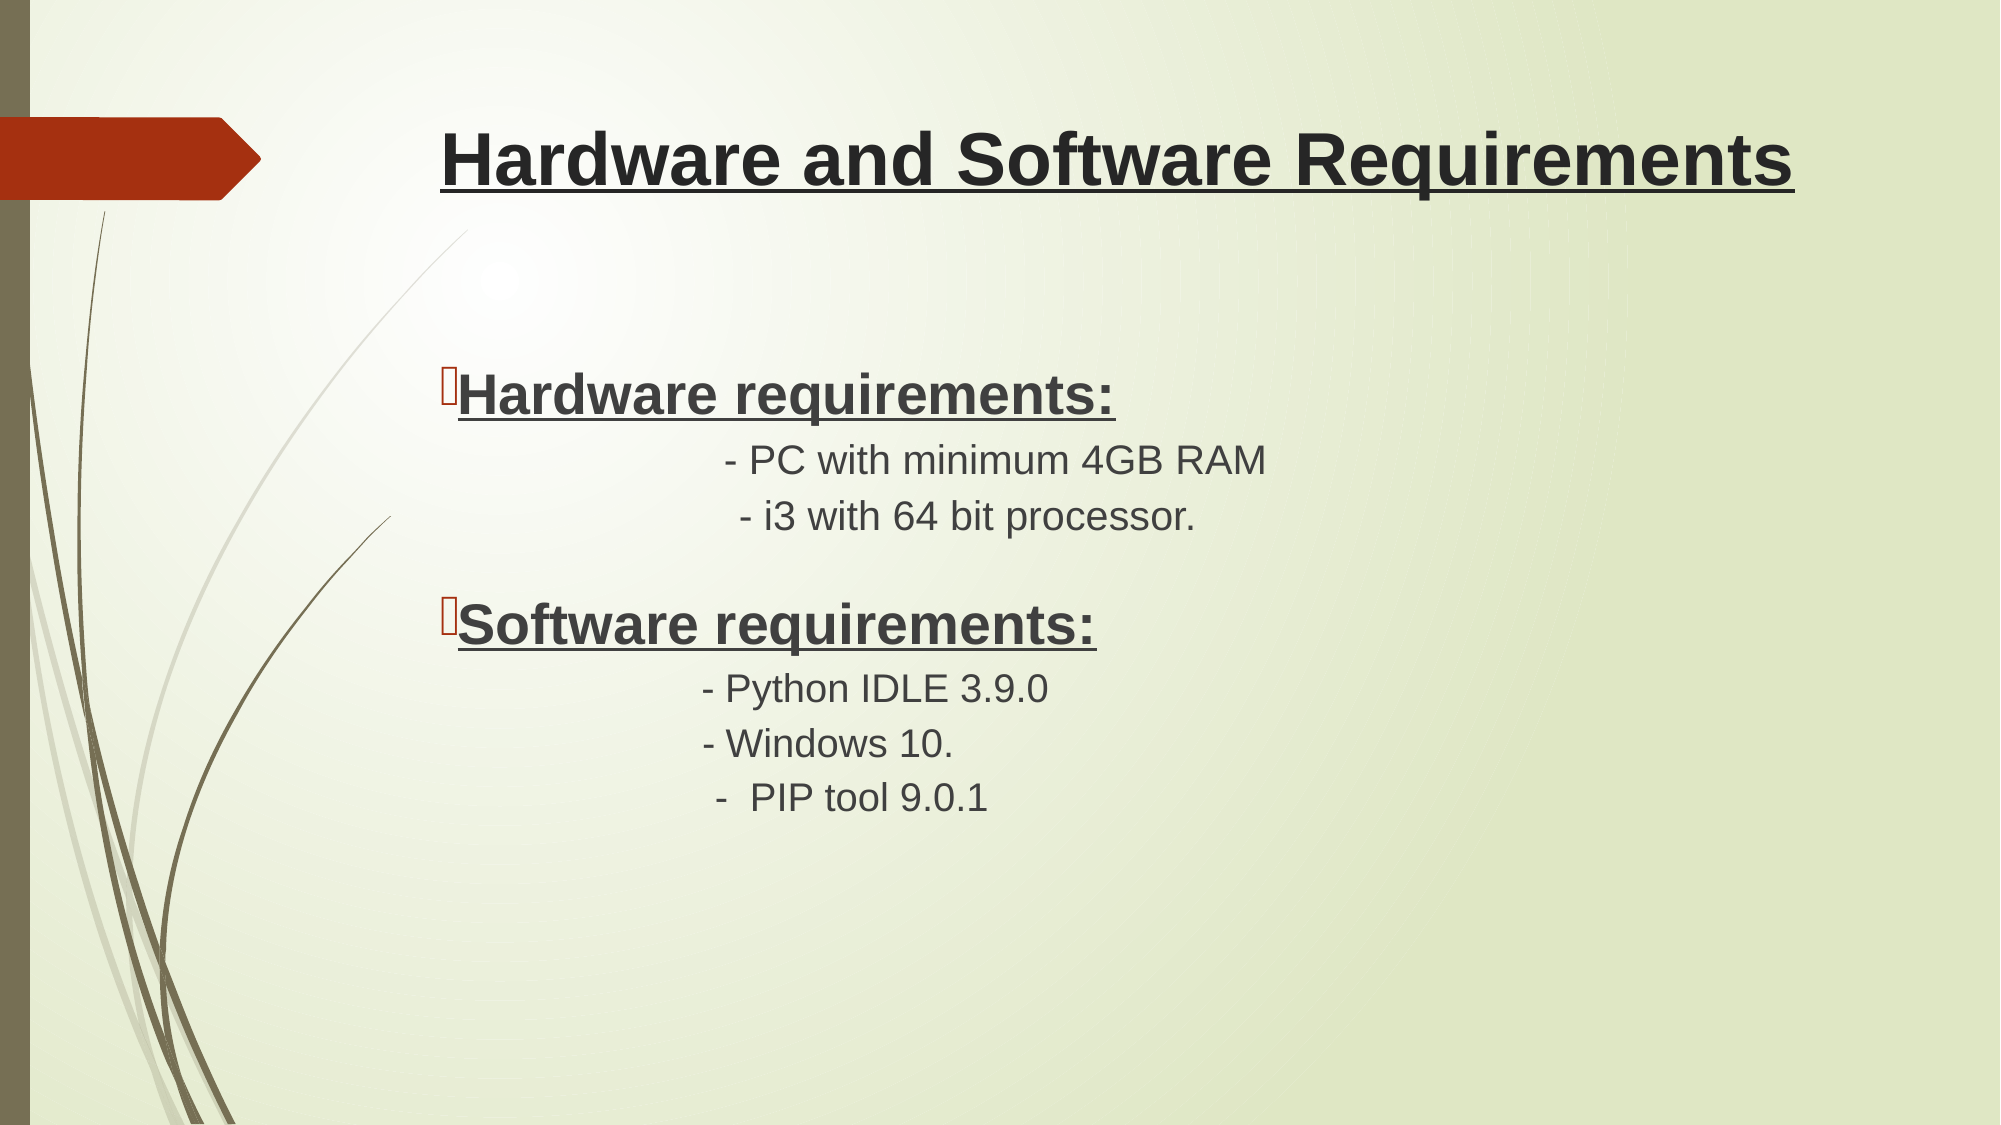

# Hardware and Software Requirements
Hardware requirements:
 - PC with minimum 4GB RAM
 - i3 with 64 bit processor.
Software requirements:
 - Python IDLE 3.9.0
 - Windows 10.
 - PIP tool 9.0.1